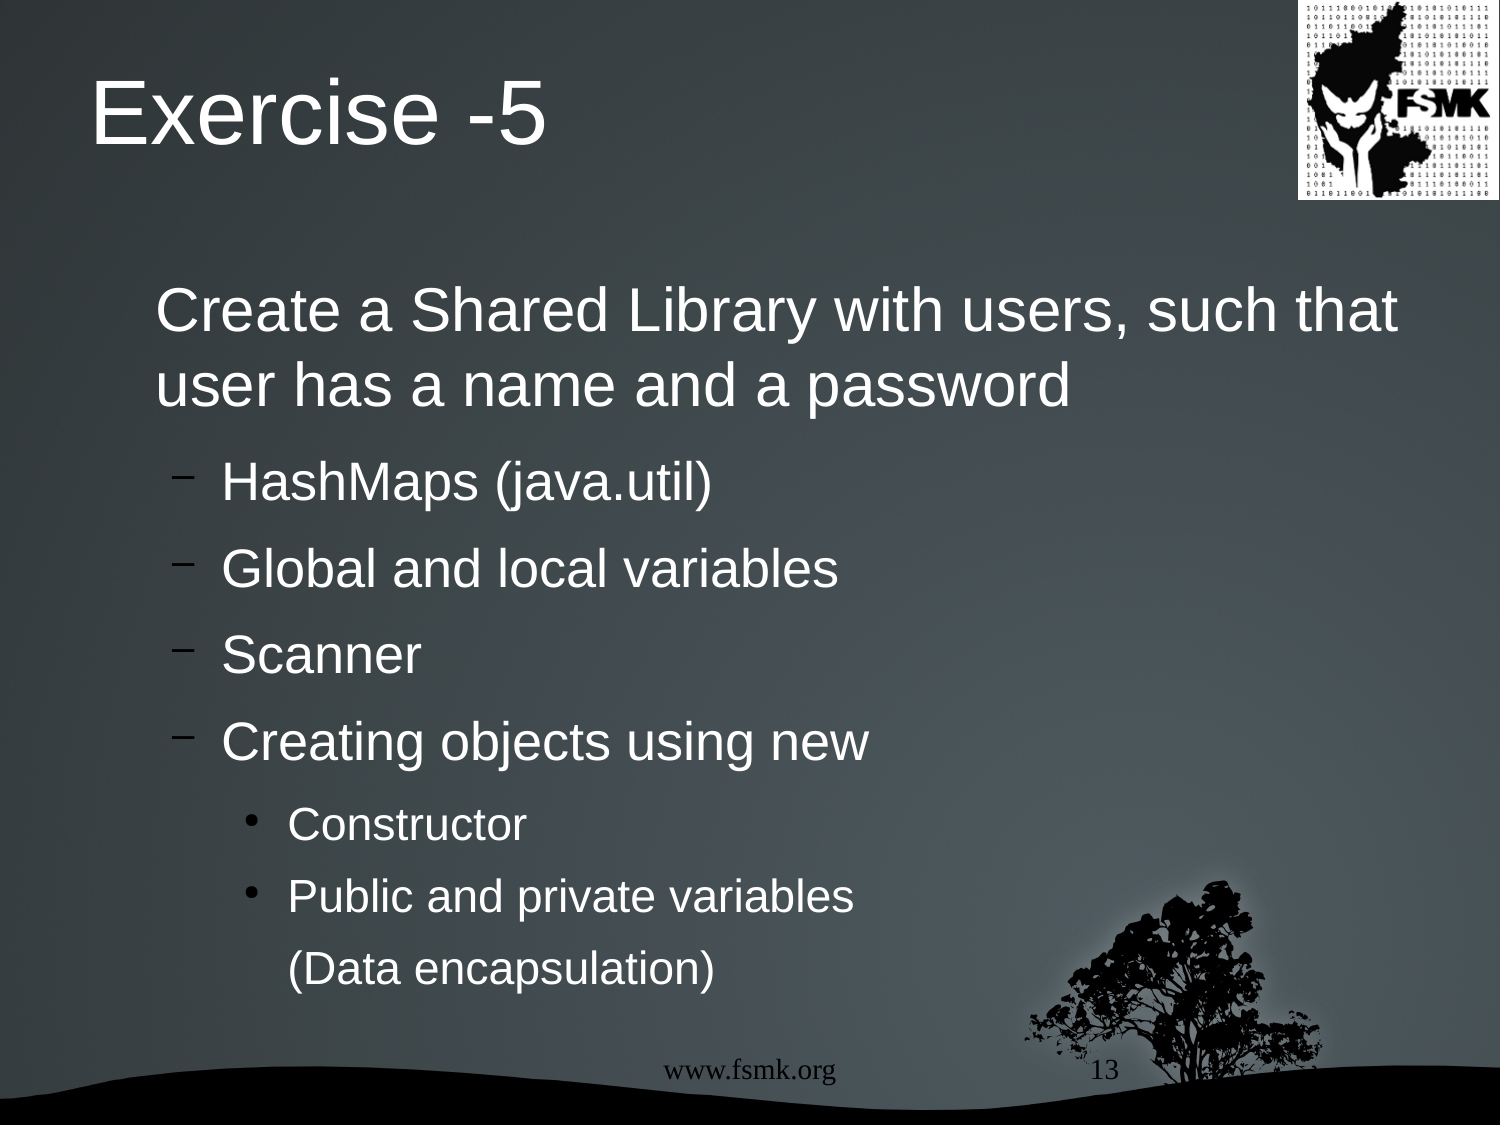

# Exercise -5
Create a Shared Library with users, such that user has a name and a password
HashMaps (java.util)
Global and local variables
Scanner
Creating objects using new
Constructor
Public and private variables
(Data encapsulation)
www.fsmk.org